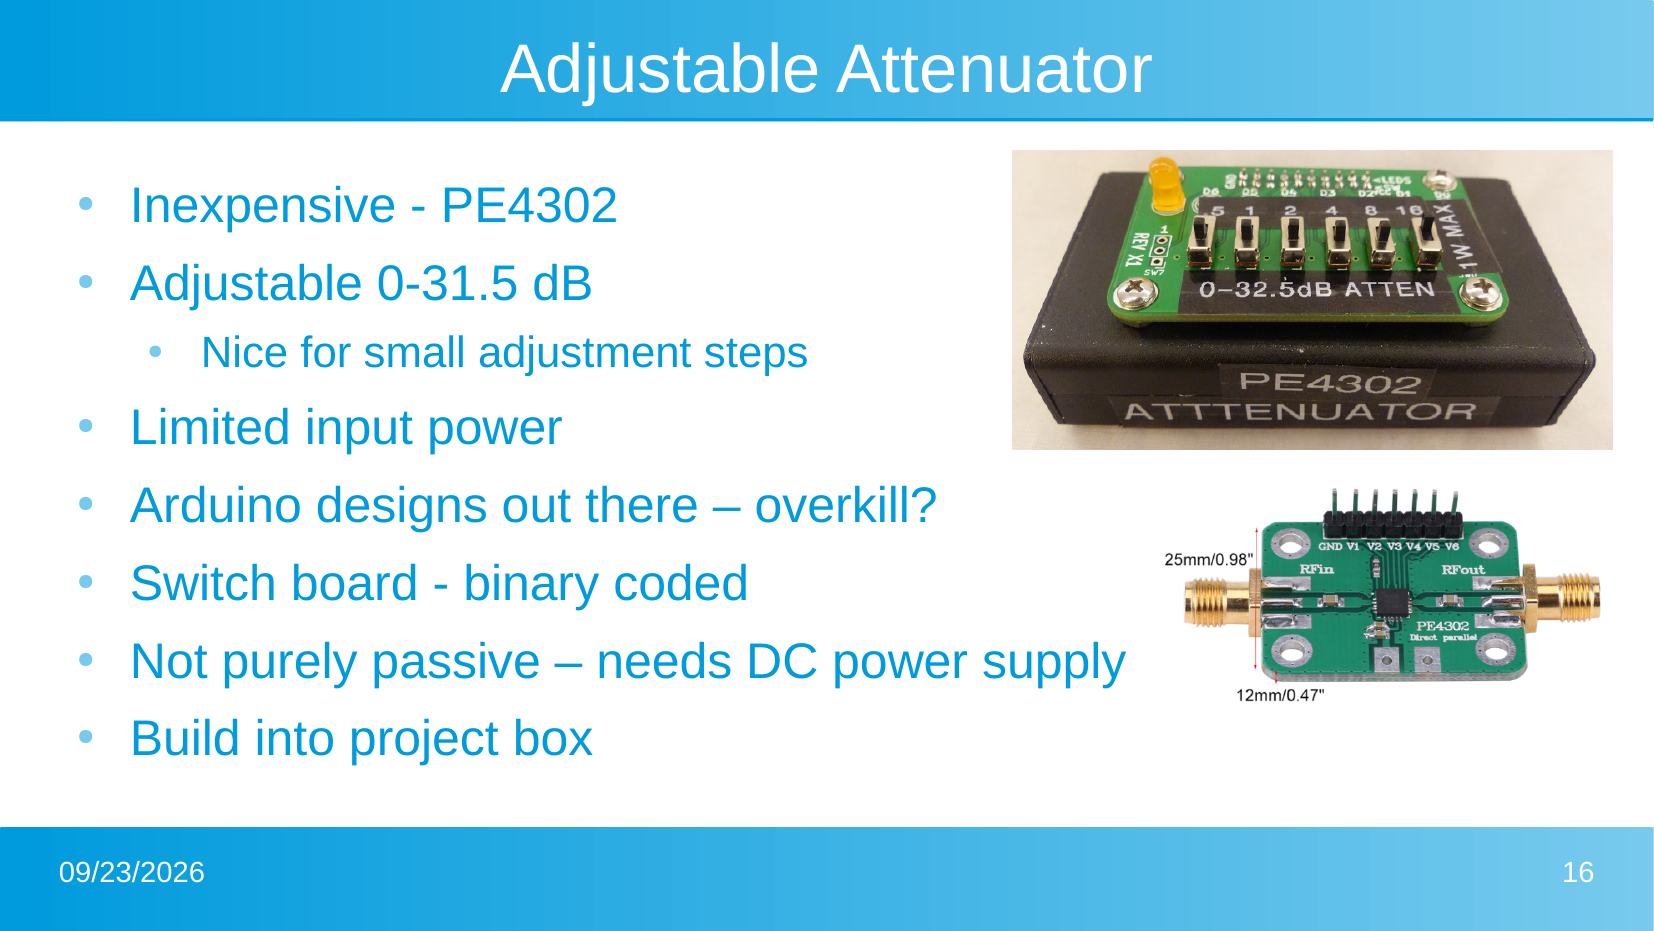

# Adjustable Attenuator
Inexpensive - PE4302
Adjustable 0-31.5 dB
Nice for small adjustment steps
Limited input power
Arduino designs out there – overkill?
Switch board - binary coded
Not purely passive – needs DC power supply
Build into project box
16